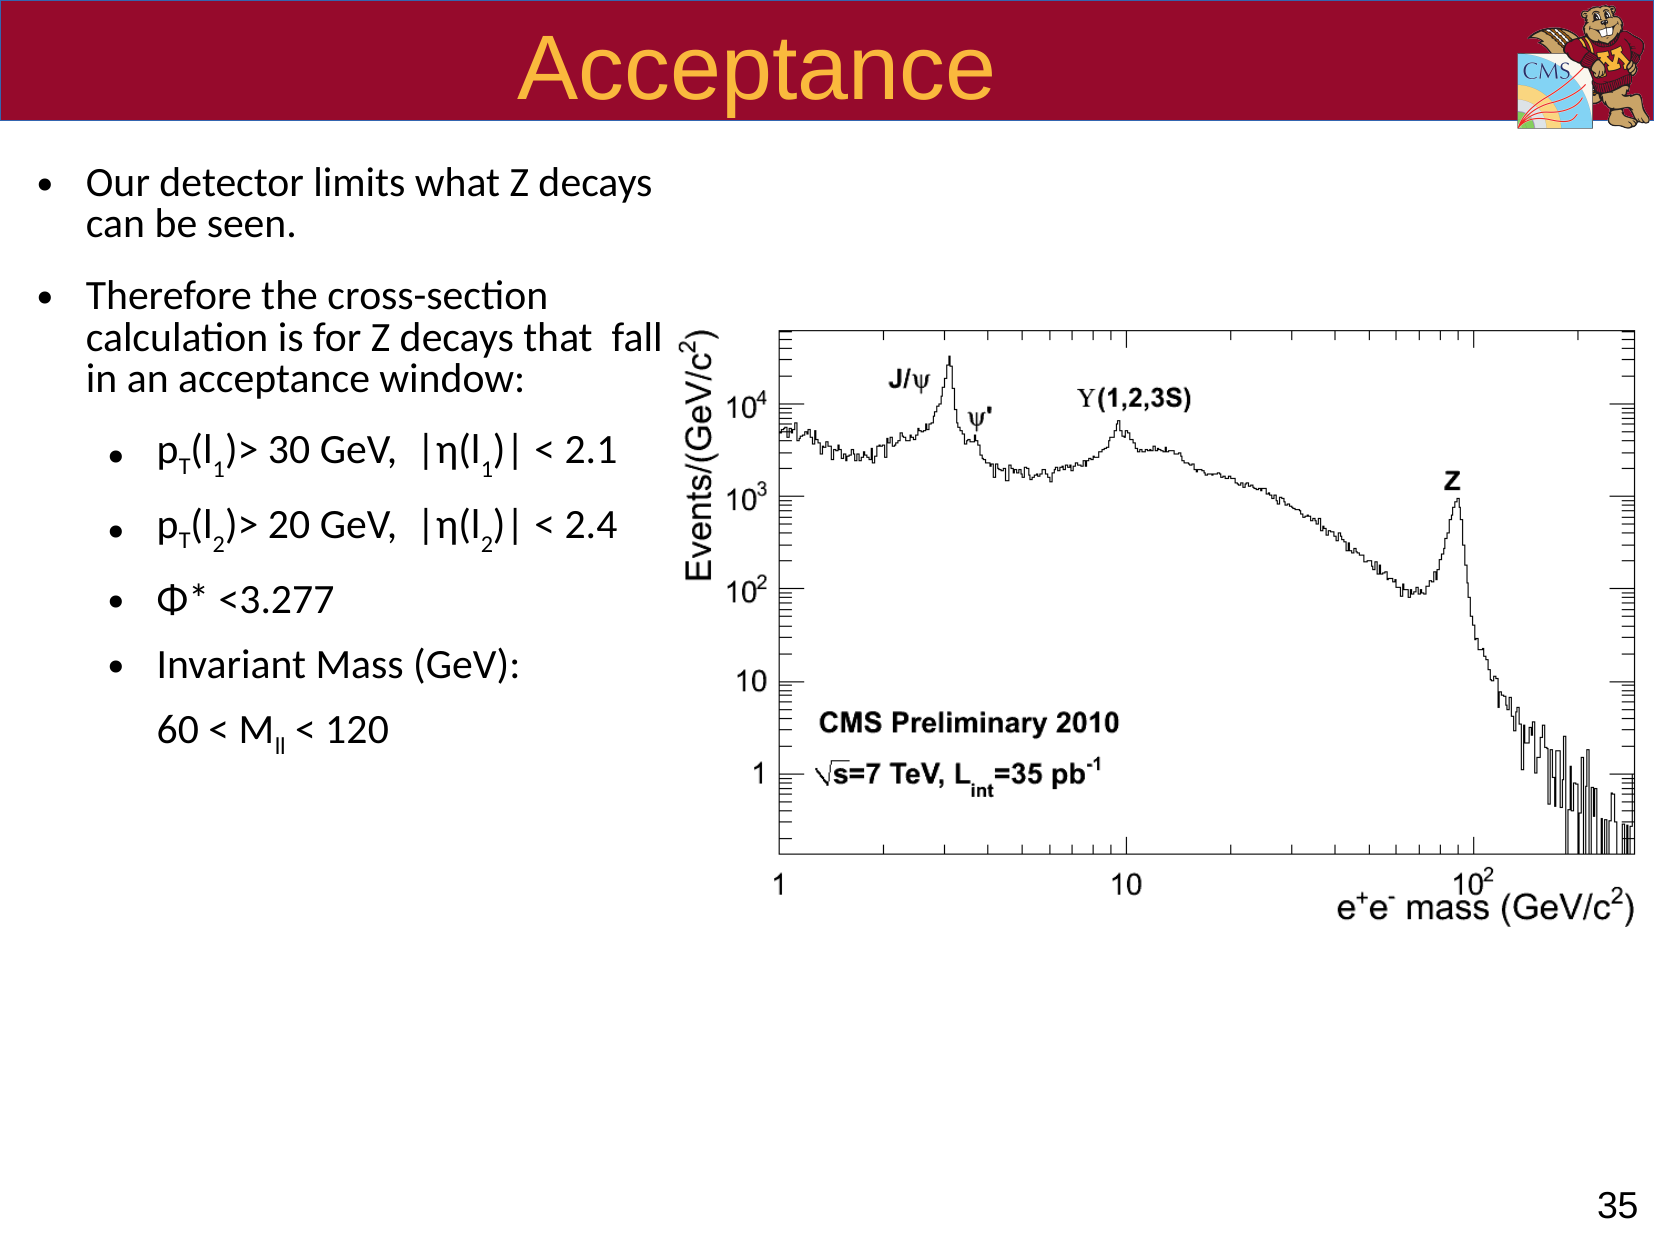

# Acceptance
Our detector limits what Z decays can be seen.
Therefore the cross-section calculation is for Z decays that fall in an acceptance window:
pT(l1)> 30 GeV, |η(l1)| < 2.1
pT(l2)> 20 GeV, |η(l2)| < 2.4
Φ* <3.277
Invariant Mass (GeV):
60 < Mll < 120
35